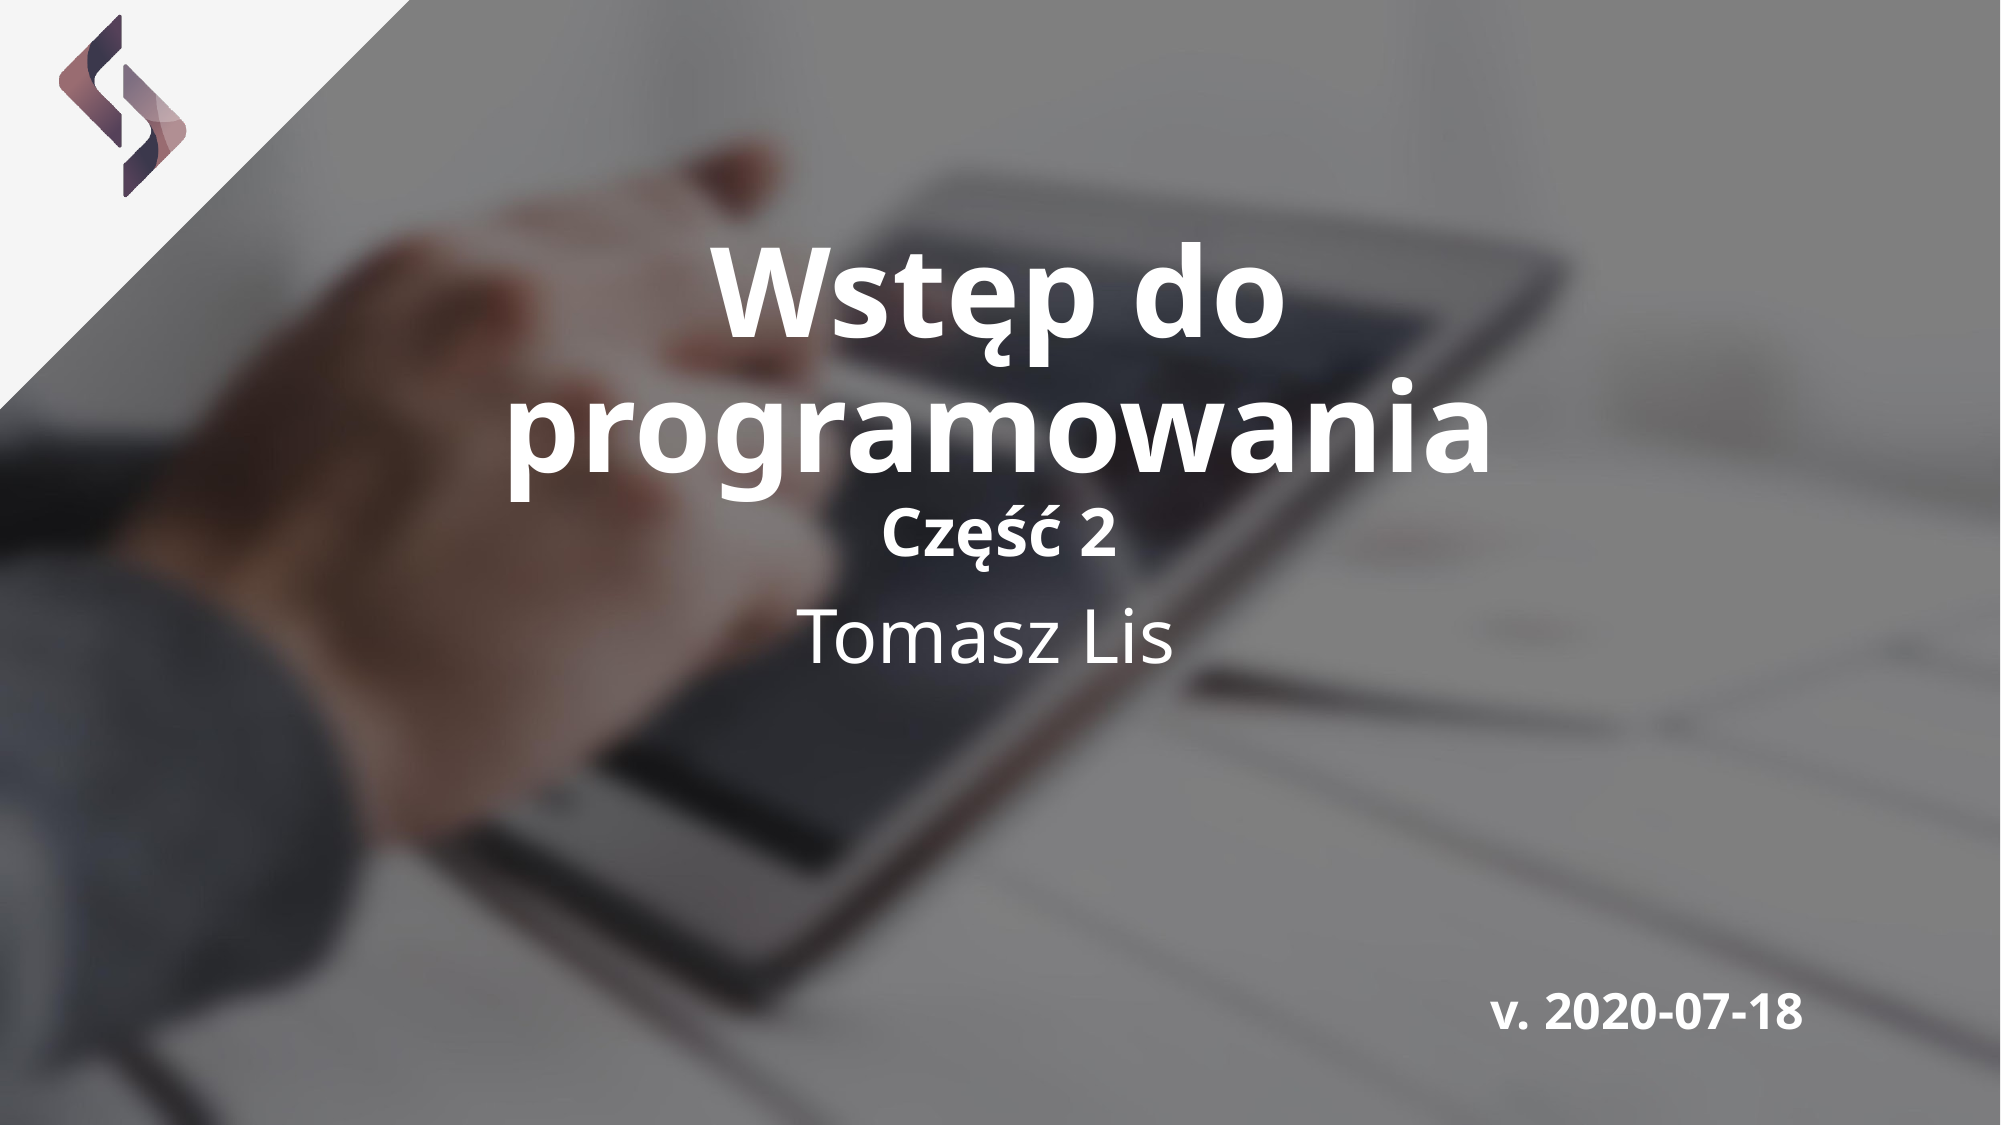

Wstęp do programowania
Część 2
Tomasz Lis
v. 2020-07-18